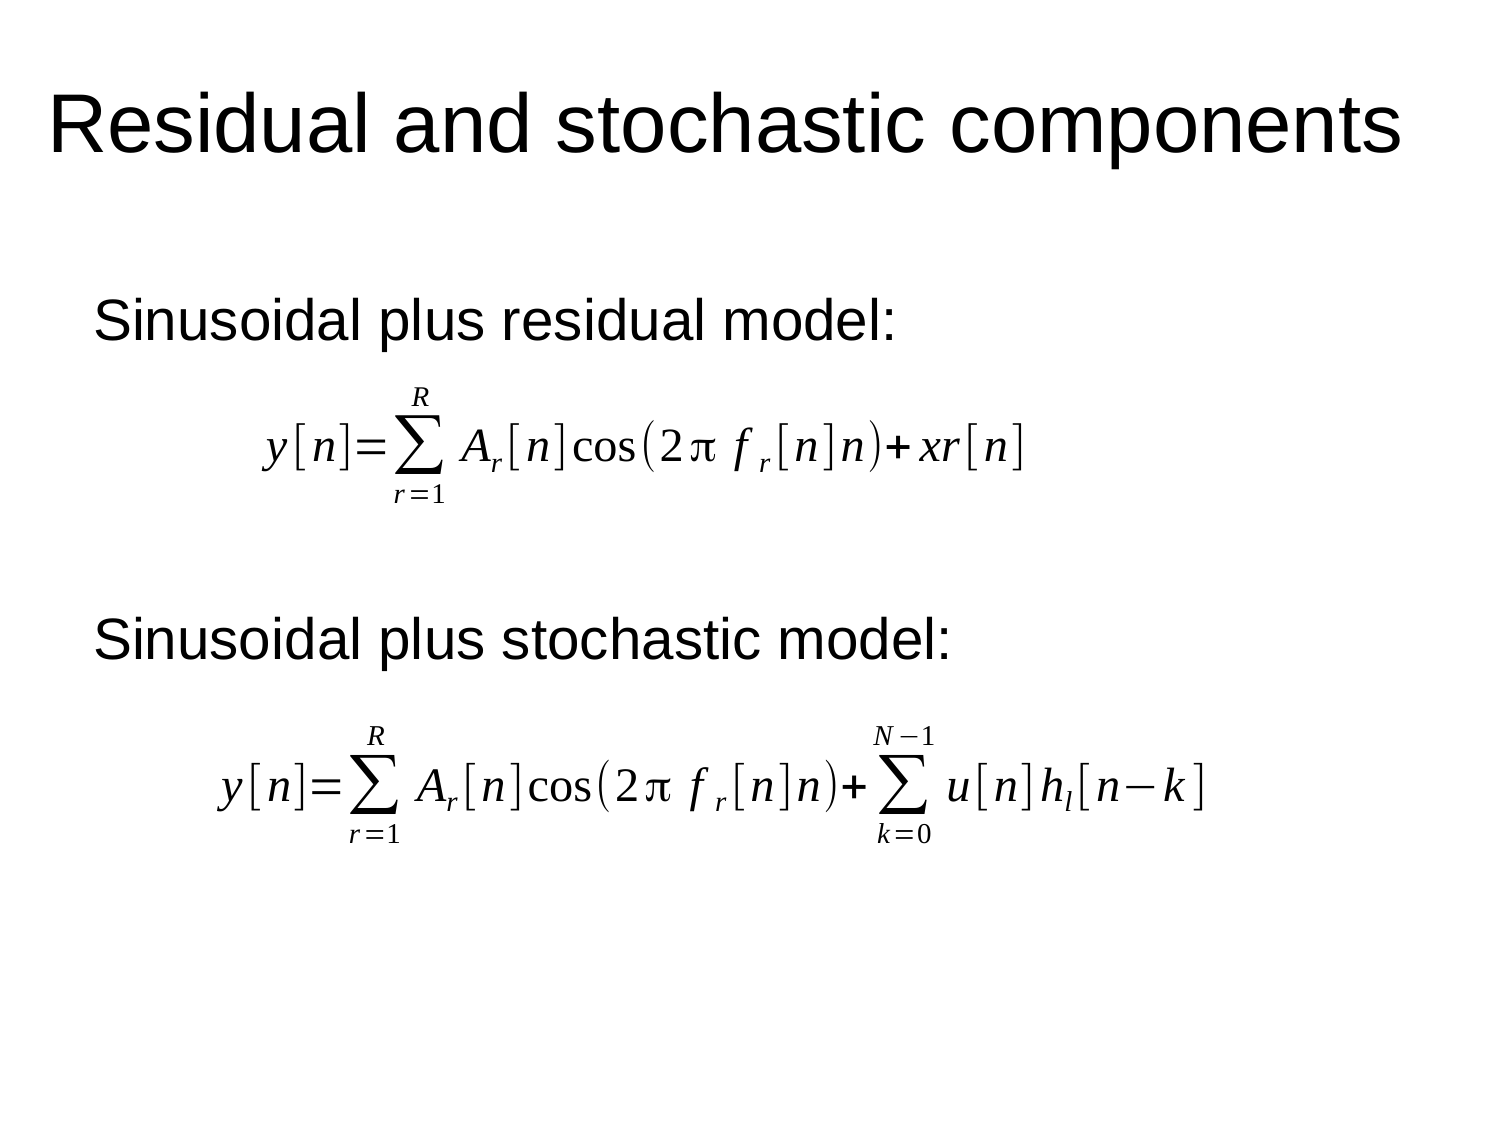

# Residual and stochastic components
Sinusoidal plus residual model:
Sinusoidal plus stochastic model: